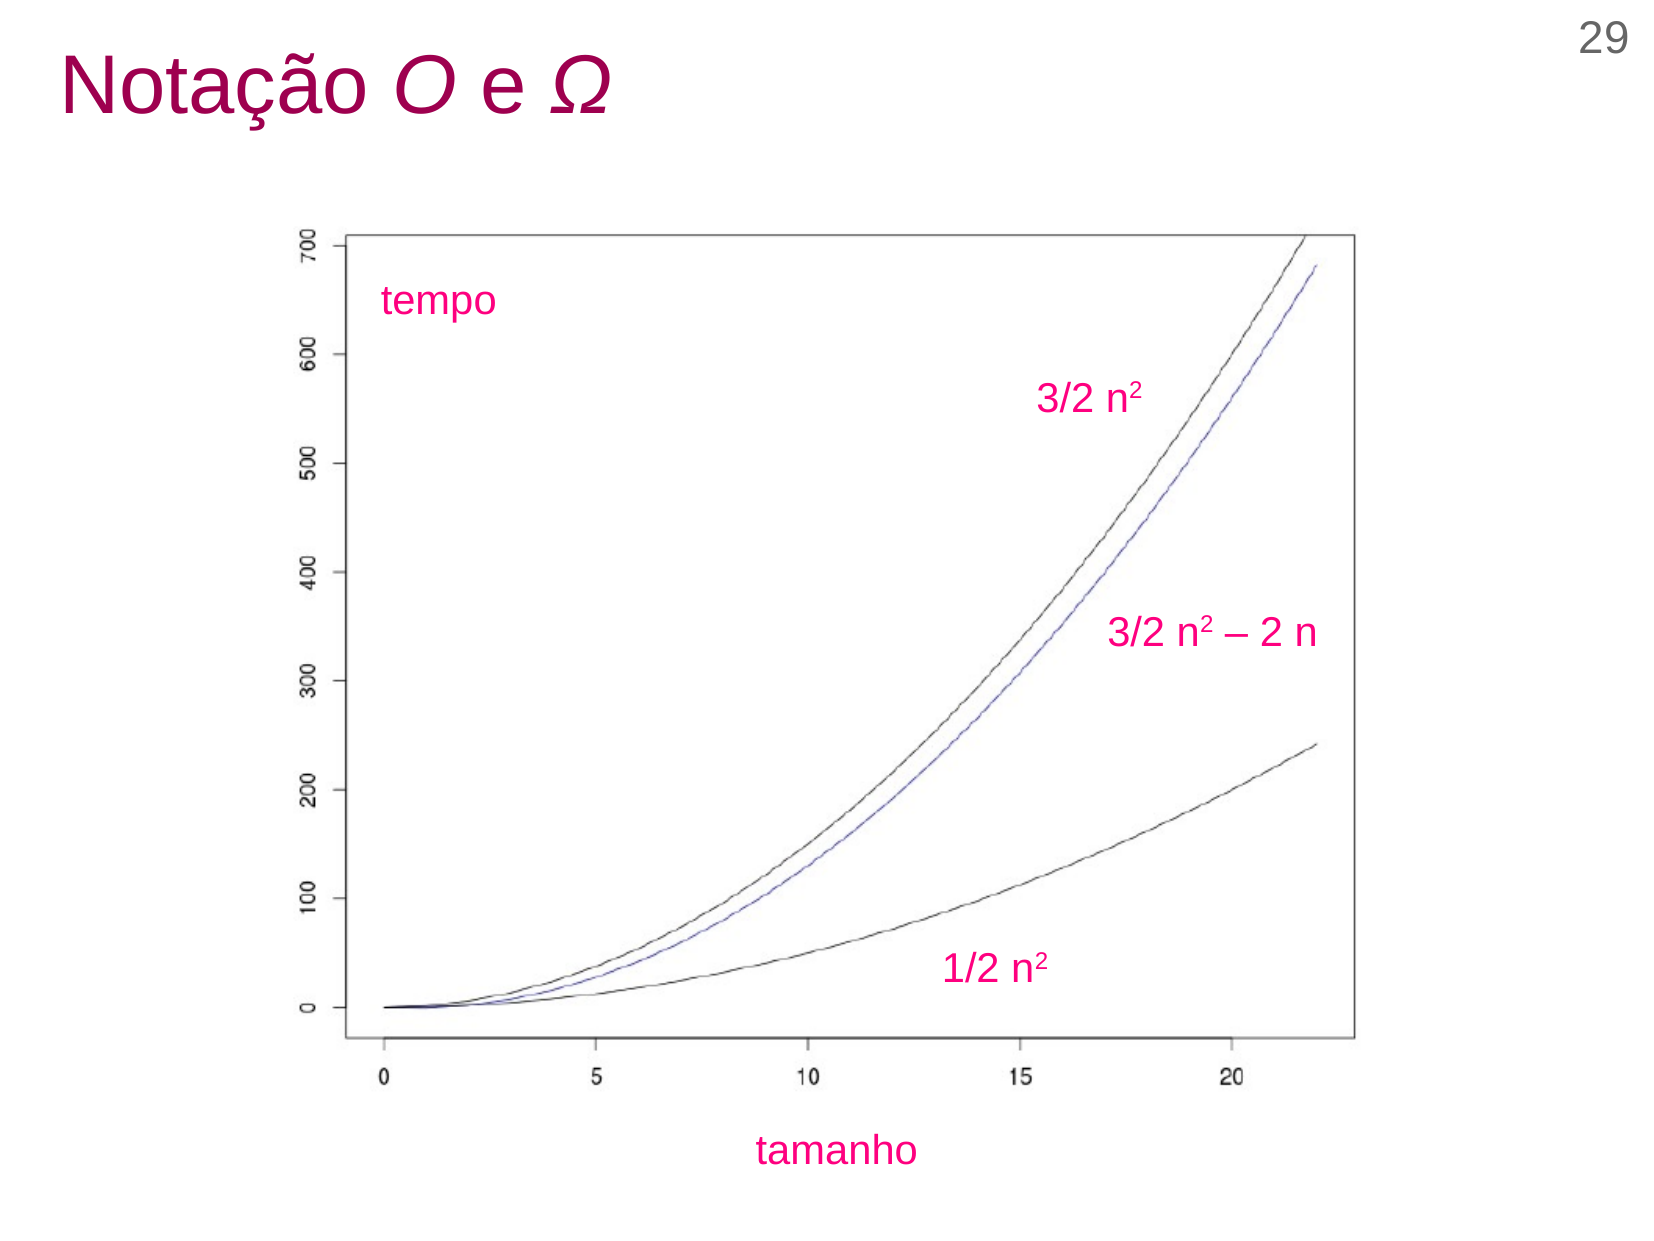

29
# Notação O e Ω
tempo
3/2 n2
3/2 n2 – 2 n
1/2 n2
tamanho